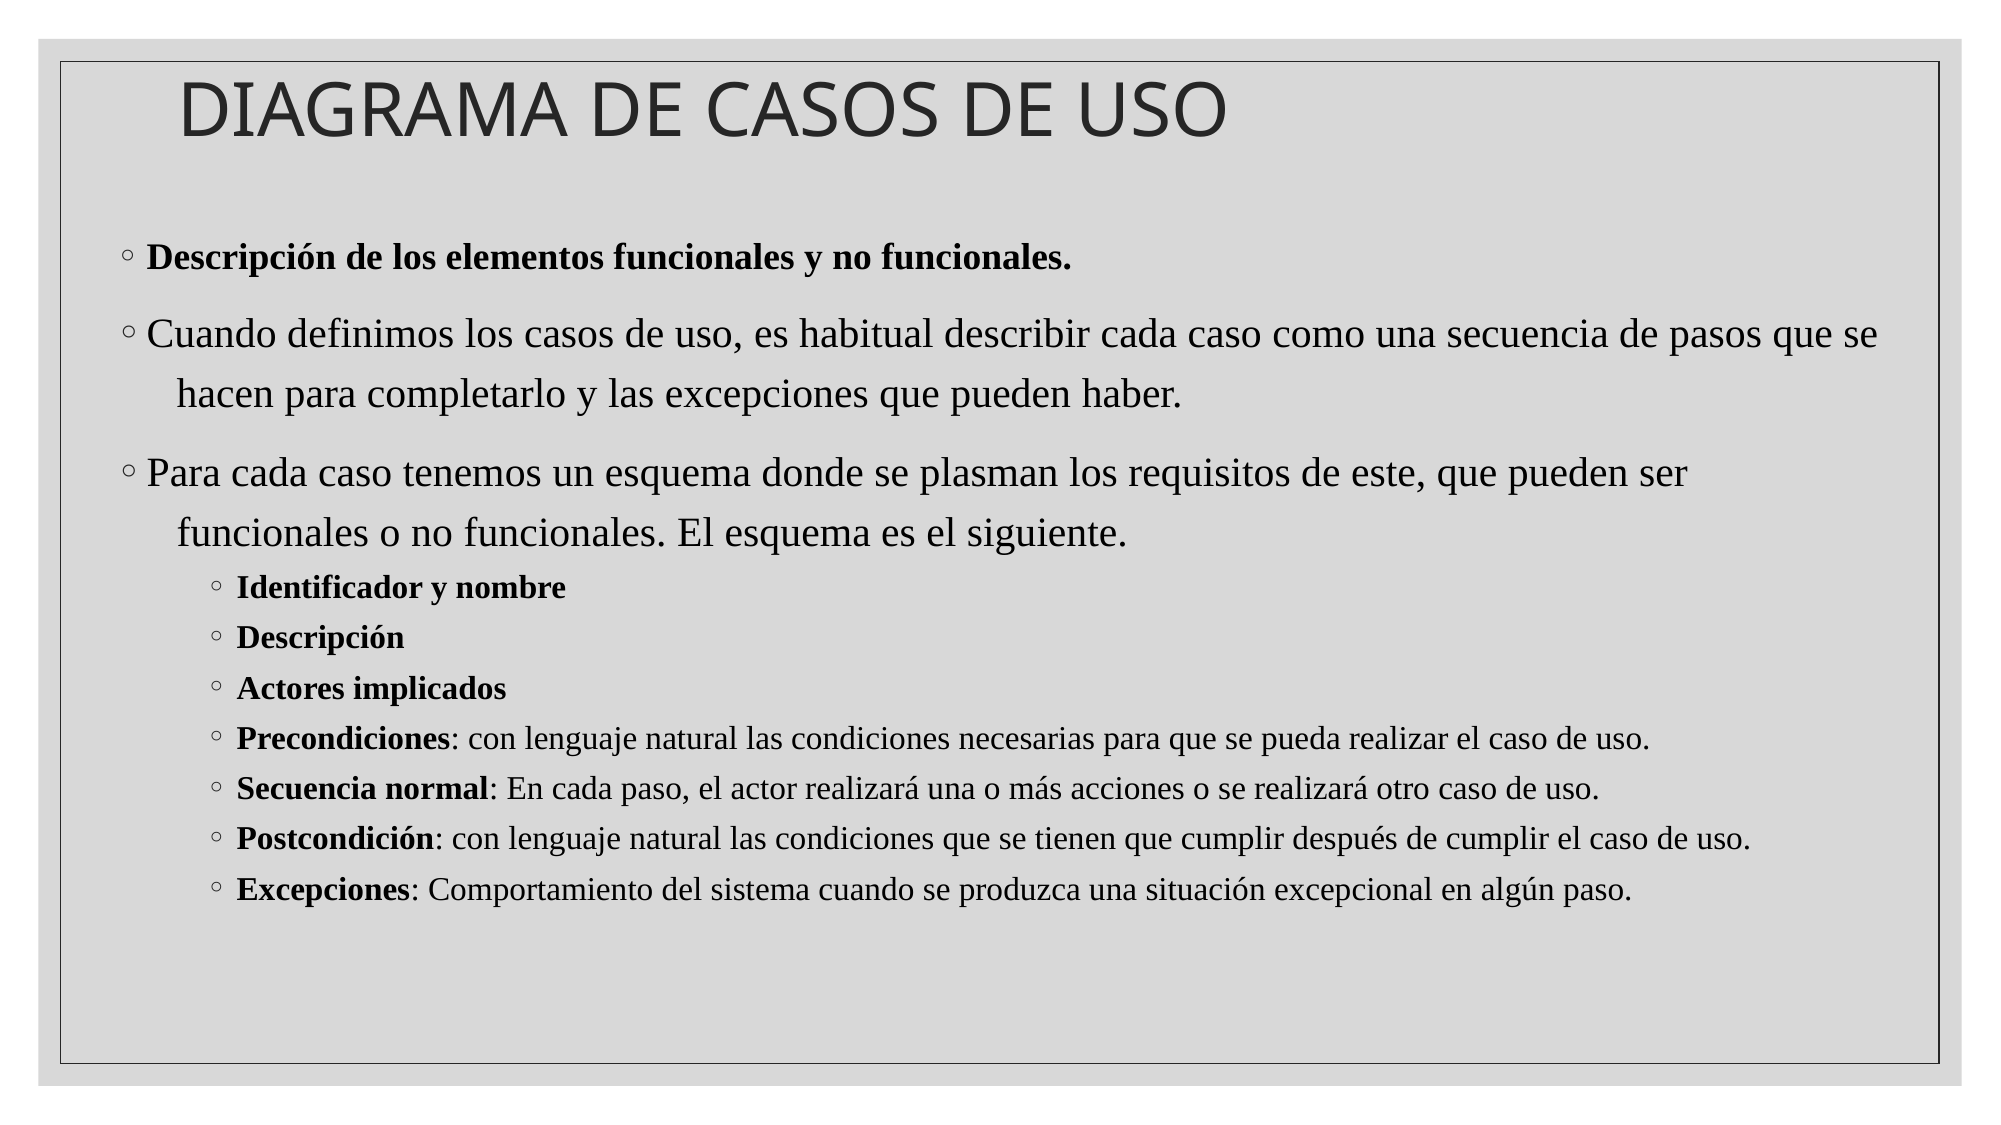

# DIAGRAMA DE CASOS DE USO
Descripción de los elementos funcionales y no funcionales.
Cuando definimos los casos de uso, es habitual describir cada caso como una secuencia de pasos que se hacen para completarlo y las excepciones que pueden haber.
Para cada caso tenemos un esquema donde se plasman los requisitos de este, que pueden ser funcionales o no funcionales. El esquema es el siguiente.
Identificador y nombre
Descripción
Actores implicados
Precondiciones: con lenguaje natural las condiciones necesarias para que se pueda realizar el caso de uso.
Secuencia normal: En cada paso, el actor realizará una o más acciones o se realizará otro caso de uso.
Postcondición: con lenguaje natural las condiciones que se tienen que cumplir después de cumplir el caso de uso.
Excepciones: Comportamiento del sistema cuando se produzca una situación excepcional en algún paso.